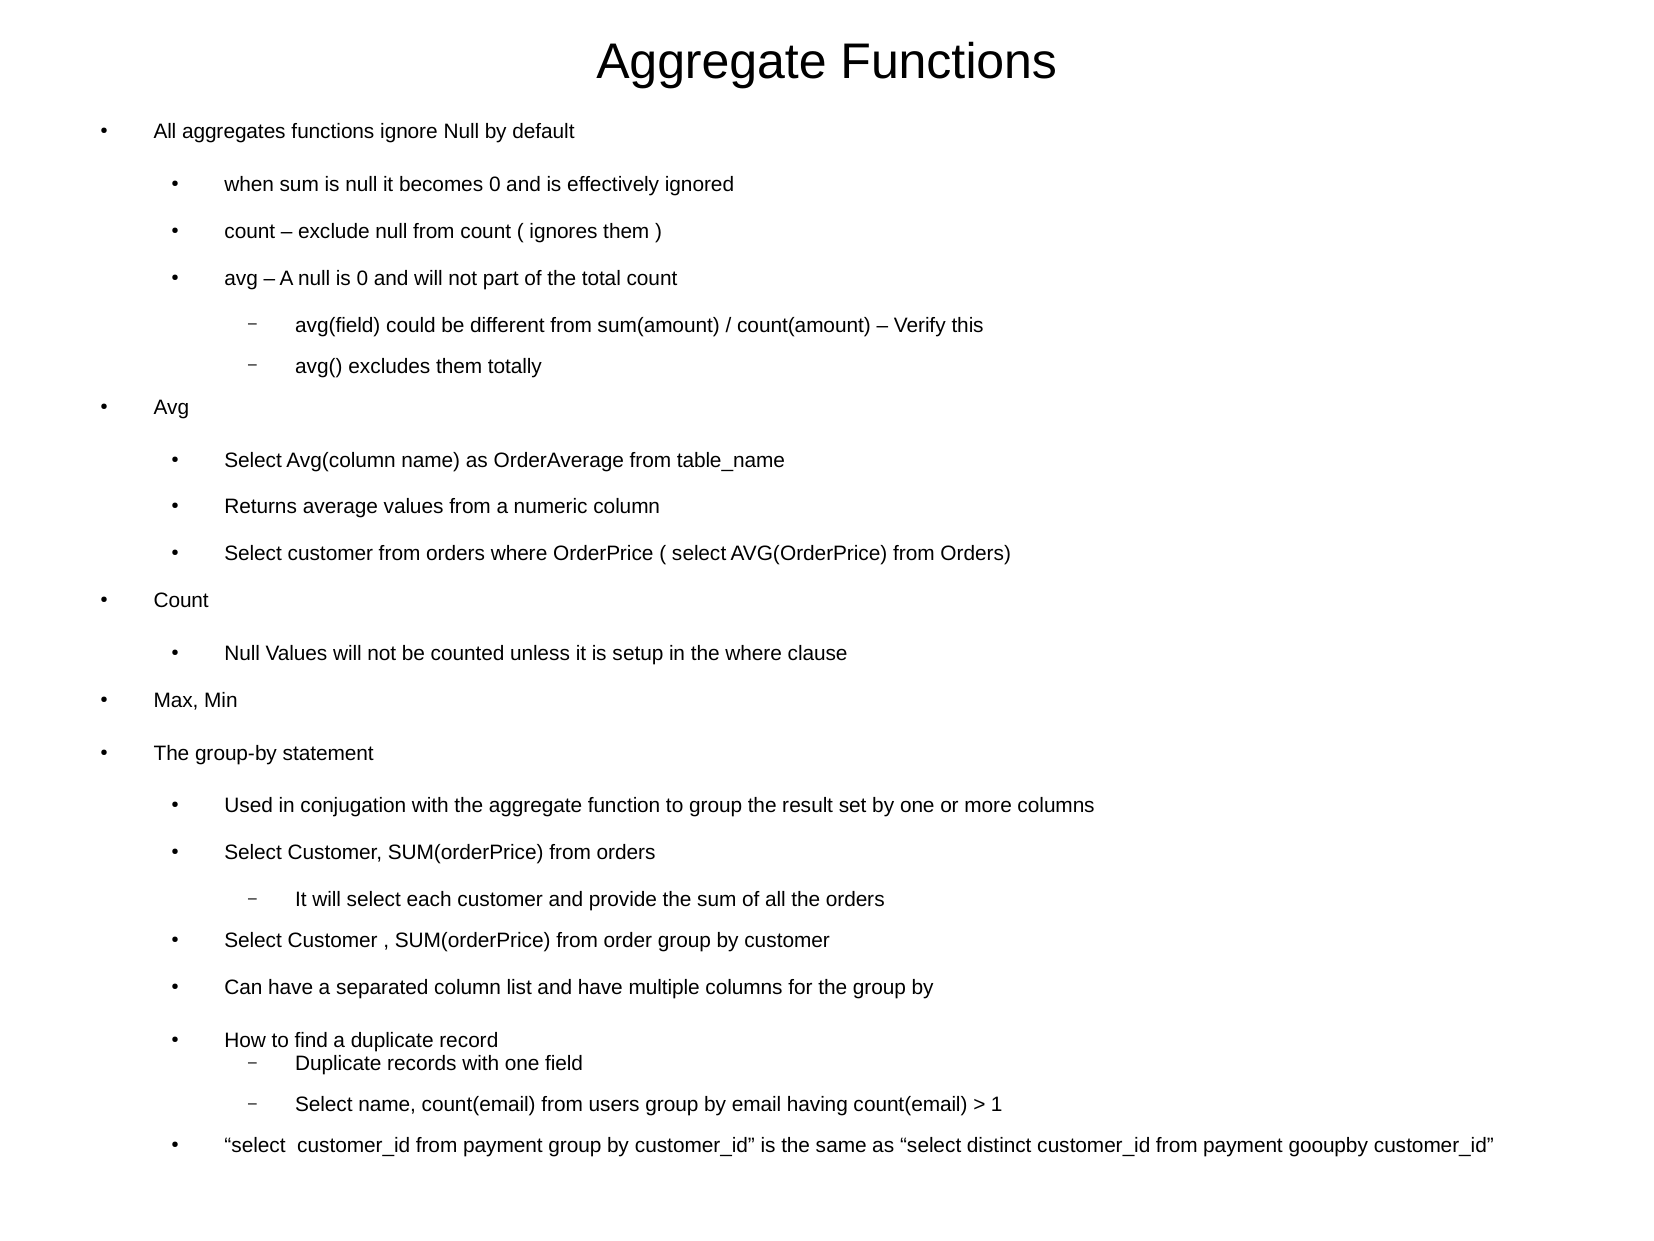

# Aggregate Functions
All aggregates functions ignore Null by default
when sum is null it becomes 0 and is effectively ignored
count – exclude null from count ( ignores them )
avg – A null is 0 and will not part of the total count
avg(field) could be different from sum(amount) / count(amount) – Verify this
avg() excludes them totally
Avg
Select Avg(column name) as OrderAverage from table_name
Returns average values from a numeric column
Select customer from orders where OrderPrice ( select AVG(OrderPrice) from Orders)
Count
Null Values will not be counted unless it is setup in the where clause
Max, Min
The group-by statement
Used in conjugation with the aggregate function to group the result set by one or more columns
Select Customer, SUM(orderPrice) from orders
It will select each customer and provide the sum of all the orders
Select Customer , SUM(orderPrice) from order group by customer
Can have a separated column list and have multiple columns for the group by
How to find a duplicate record
Duplicate records with one field
Select name, count(email) from users group by email having count(email) > 1
“select customer_id from payment group by customer_id” is the same as “select distinct customer_id from payment gooupby customer_id”